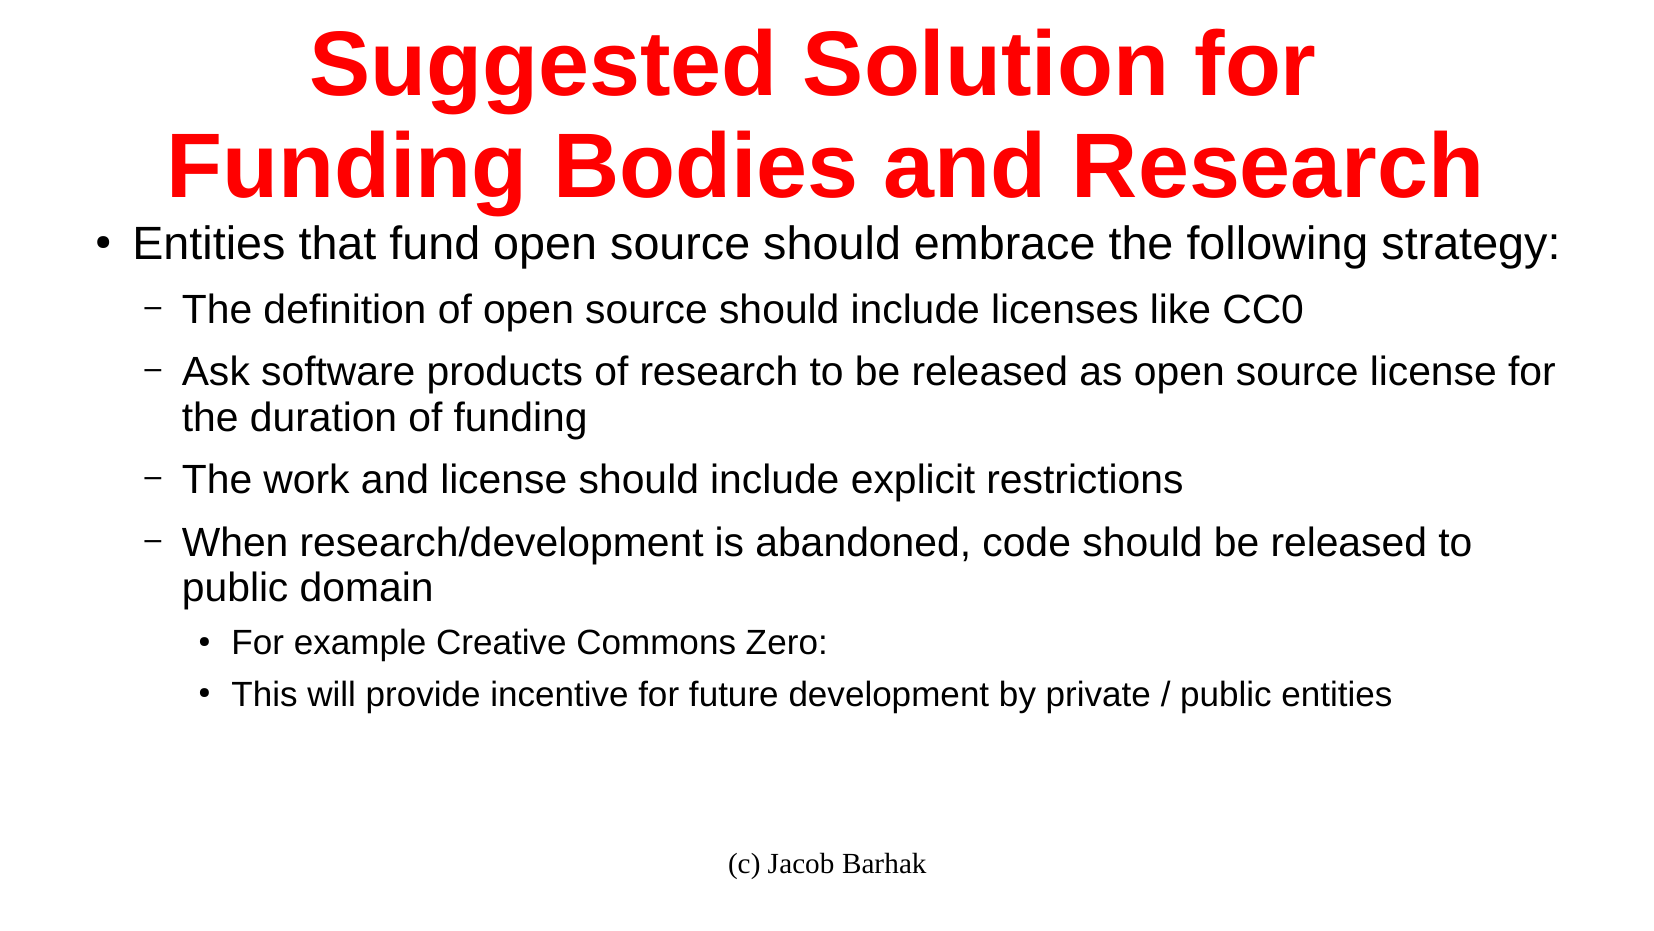

# Suggested Solution for Funding Bodies and Research
Entities that fund open source should embrace the following strategy:
The definition of open source should include licenses like CC0
Ask software products of research to be released as open source license for the duration of funding
The work and license should include explicit restrictions
When research/development is abandoned, code should be released to public domain
For example Creative Commons Zero:
This will provide incentive for future development by private / public entities